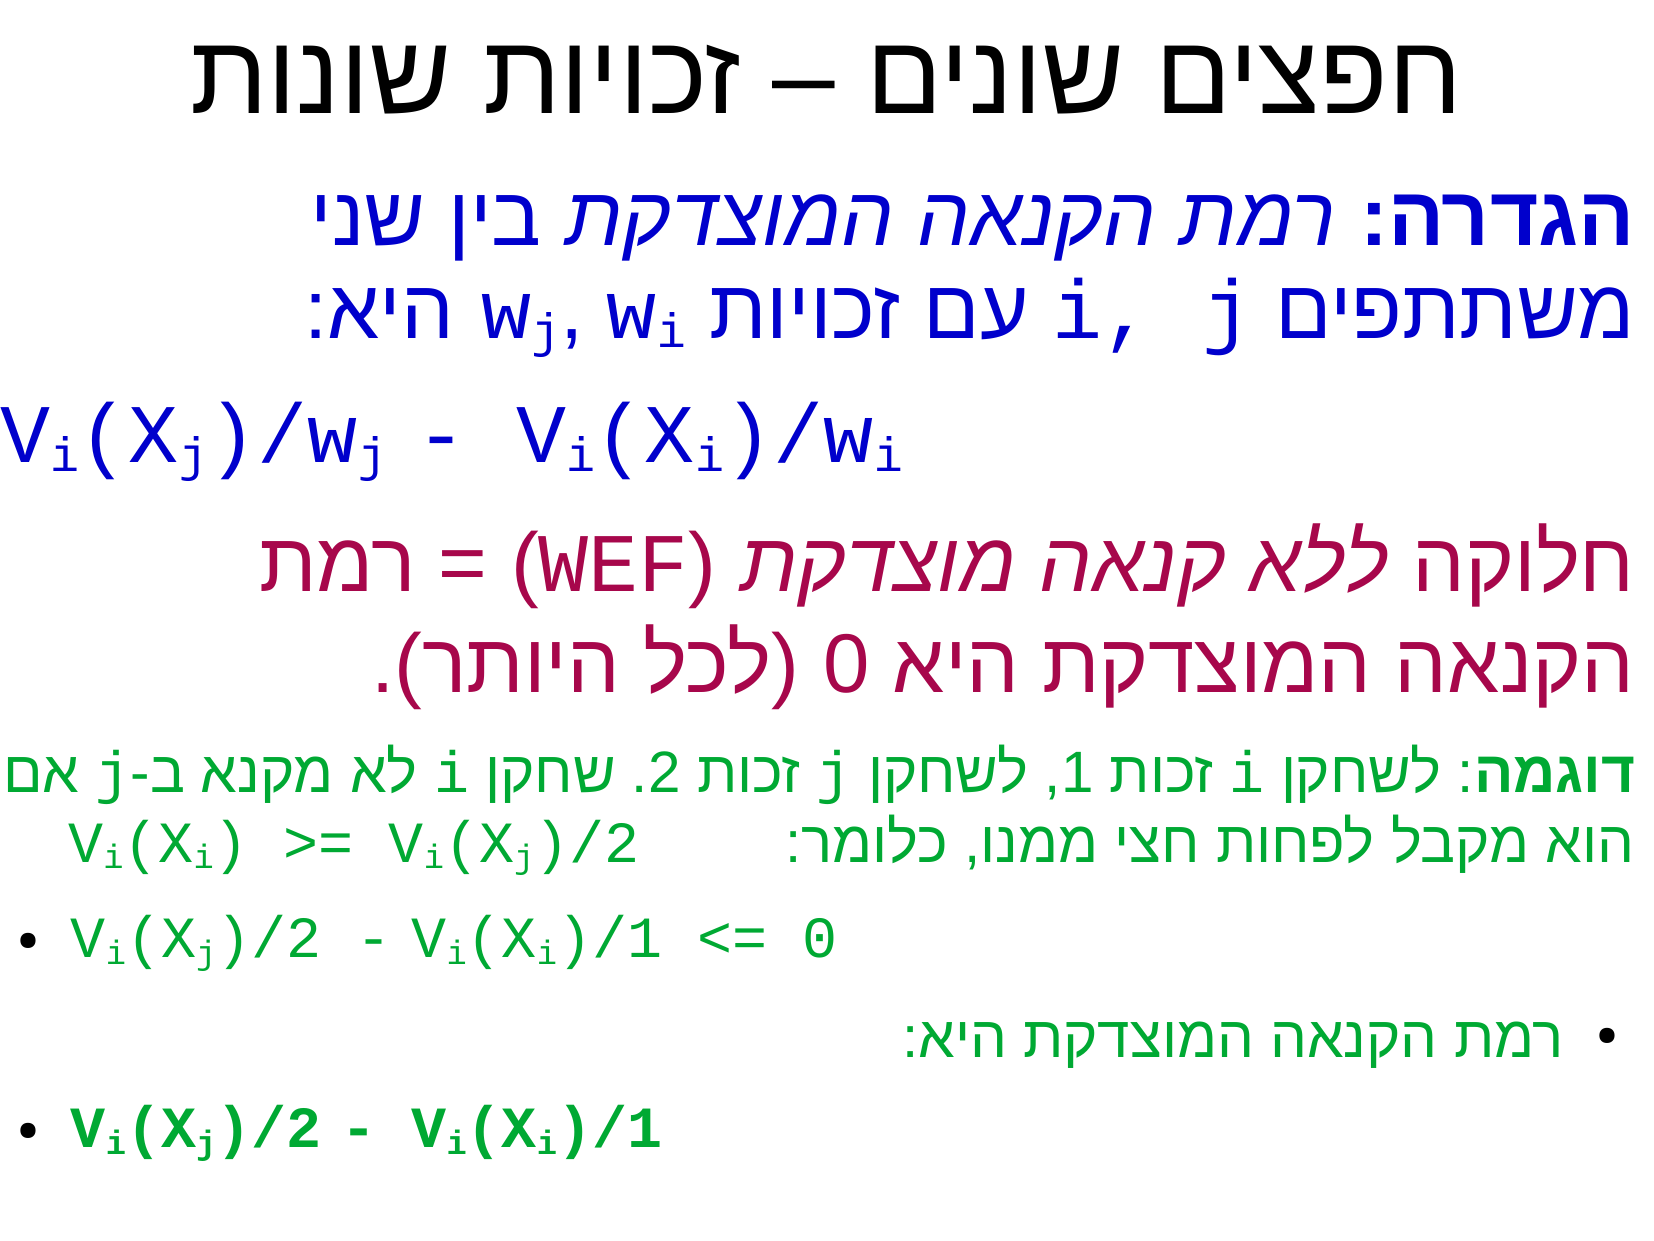

חפצים שונים – זכויות שונות
# הגדרה: רמת הקנאה המוצדקת בין שני משתתפים i, j עם זכויות wj, wi היא:
Vi(Xj)/wj - Vi(Xi)/wi
חלוקה ללא קנאה מוצדקת (WEF) = רמת הקנאה המוצדקת היא 0 (לכל היותר).
דוגמה: לשחקן i זכות 1, לשחקן j זכות 2. שחקן i לא מקנא ב-j אם הוא מקבל לפחות חצי ממנו, כלומר: Vi(Xi) >= Vi(Xj)/2
Vi(Xj)/2 - Vi(Xi)/1 <= 0
רמת הקנאה המוצדקת היא:
Vi(Xj)/2 - Vi(Xi)/1